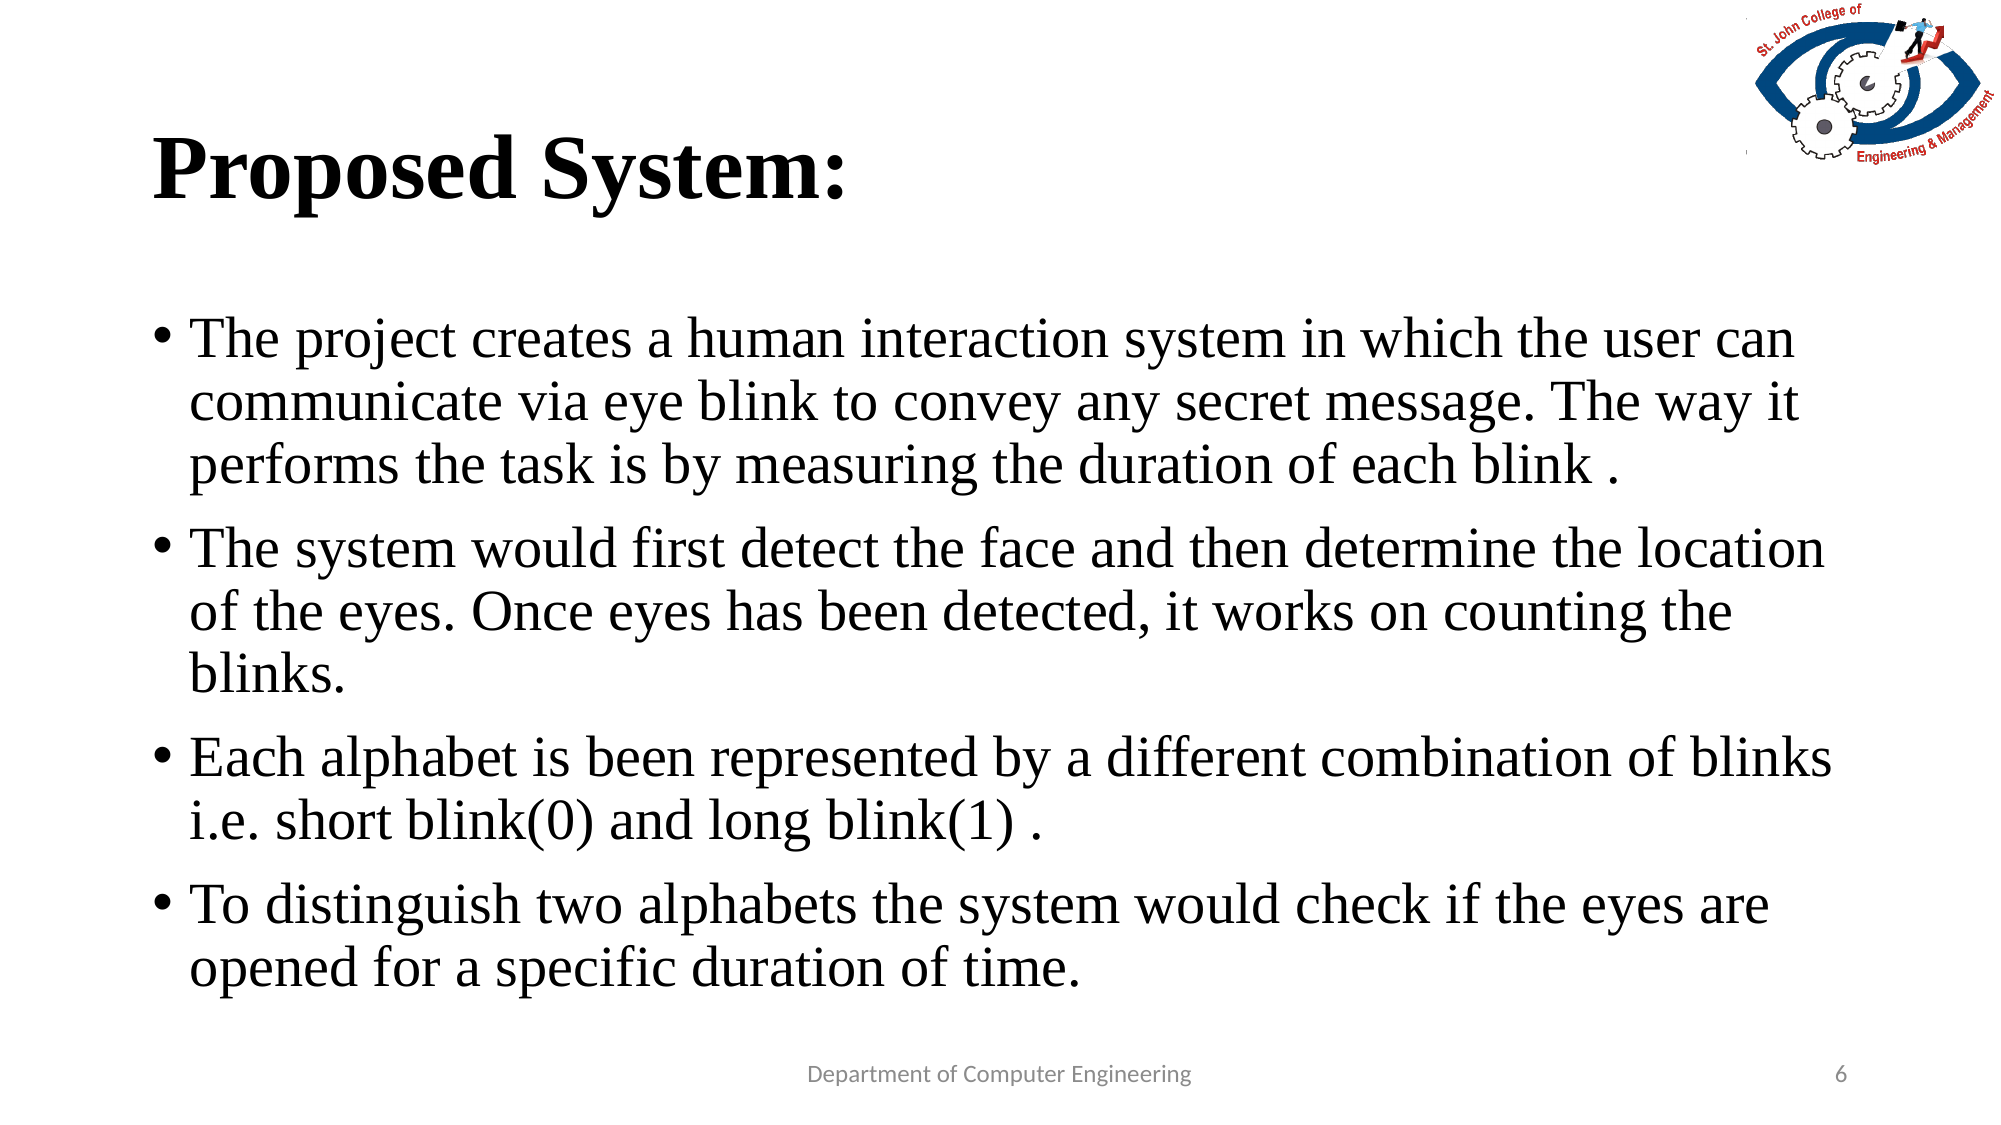

# Proposed System:
The project creates a human interaction system in which the user can communicate via eye blink to convey any secret message. The way it performs the task is by measuring the duration of each blink .
The system would first detect the face and then determine the location of the eyes. Once eyes has been detected, it works on counting the blinks.
Each alphabet is been represented by a different combination of blinks i.e. short blink(0) and long blink(1) .
To distinguish two alphabets the system would check if the eyes are opened for a specific duration of time.
Department of Computer Engineering